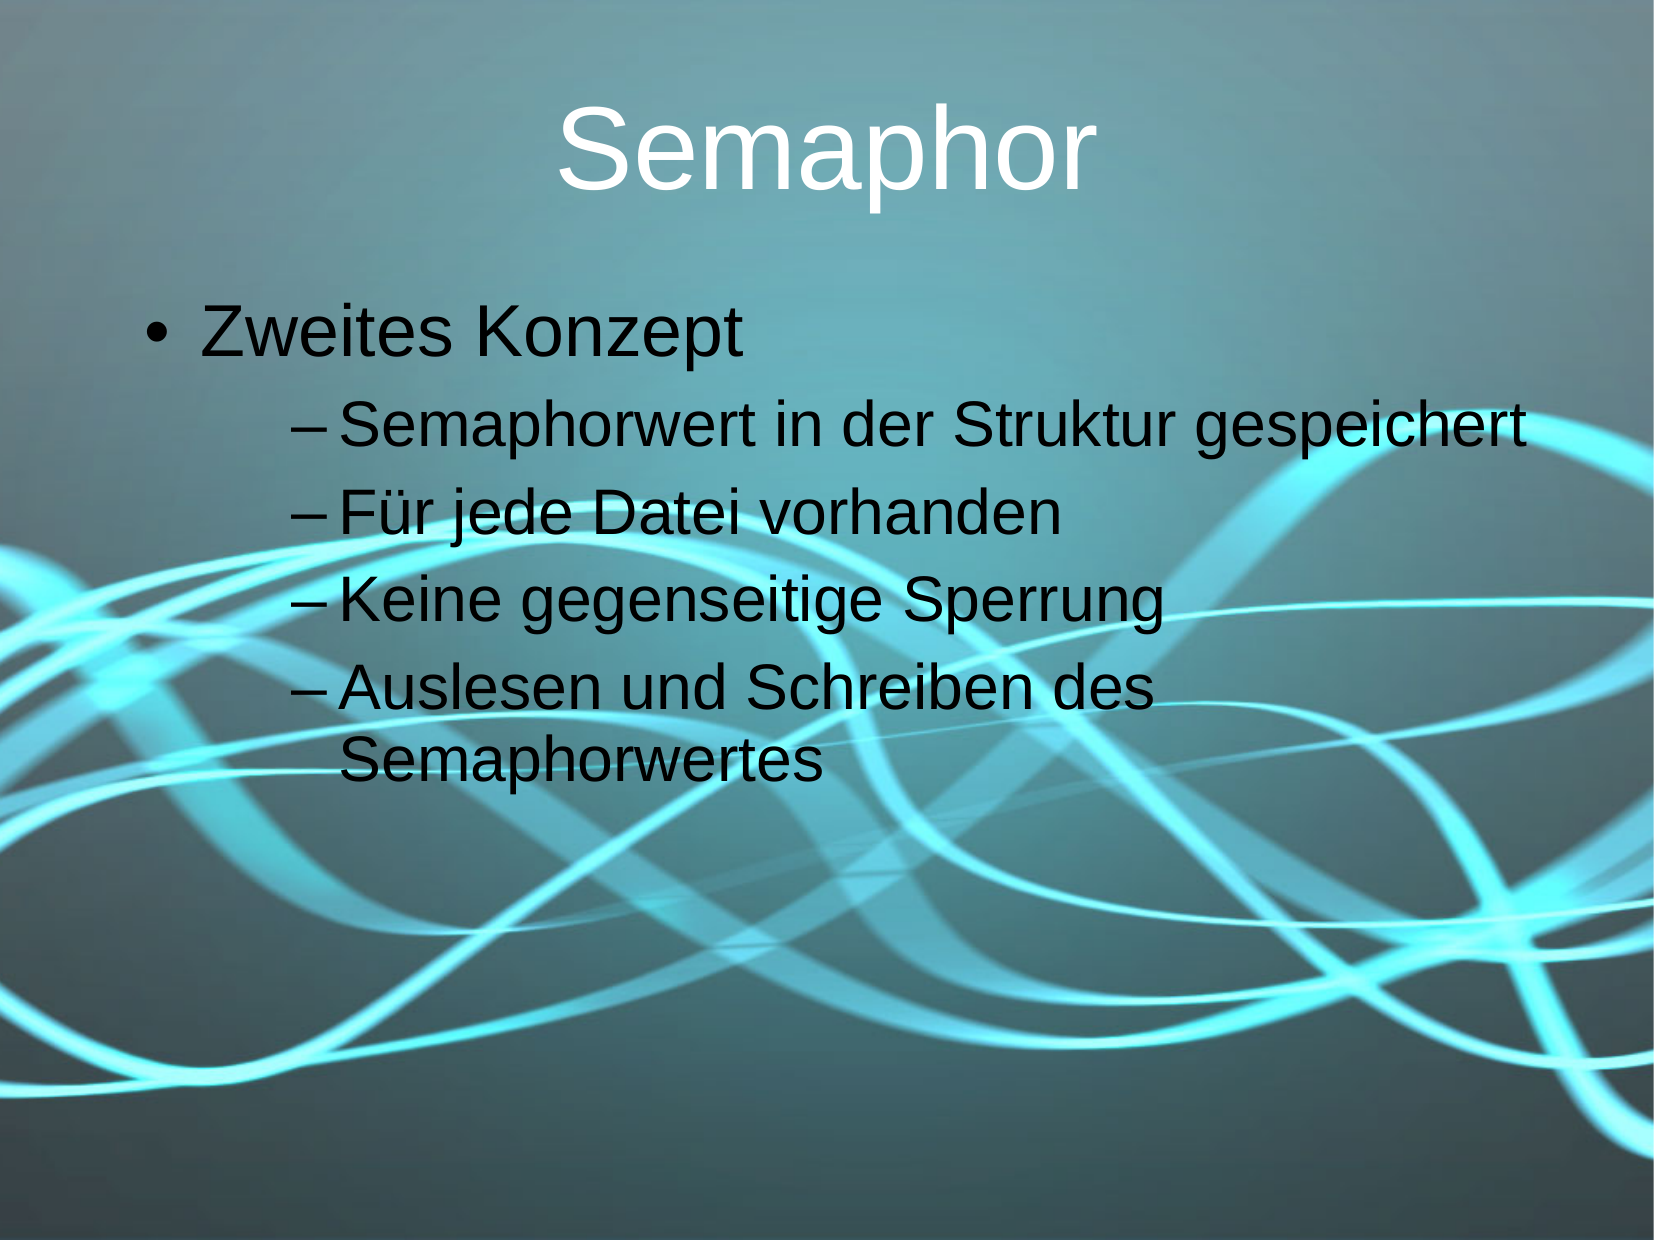

# Semaphor
Zweites Konzept
Semaphorwert in der Struktur gespeichert
Für jede Datei vorhanden
Keine gegenseitige Sperrung
Auslesen und Schreiben des Semaphorwertes